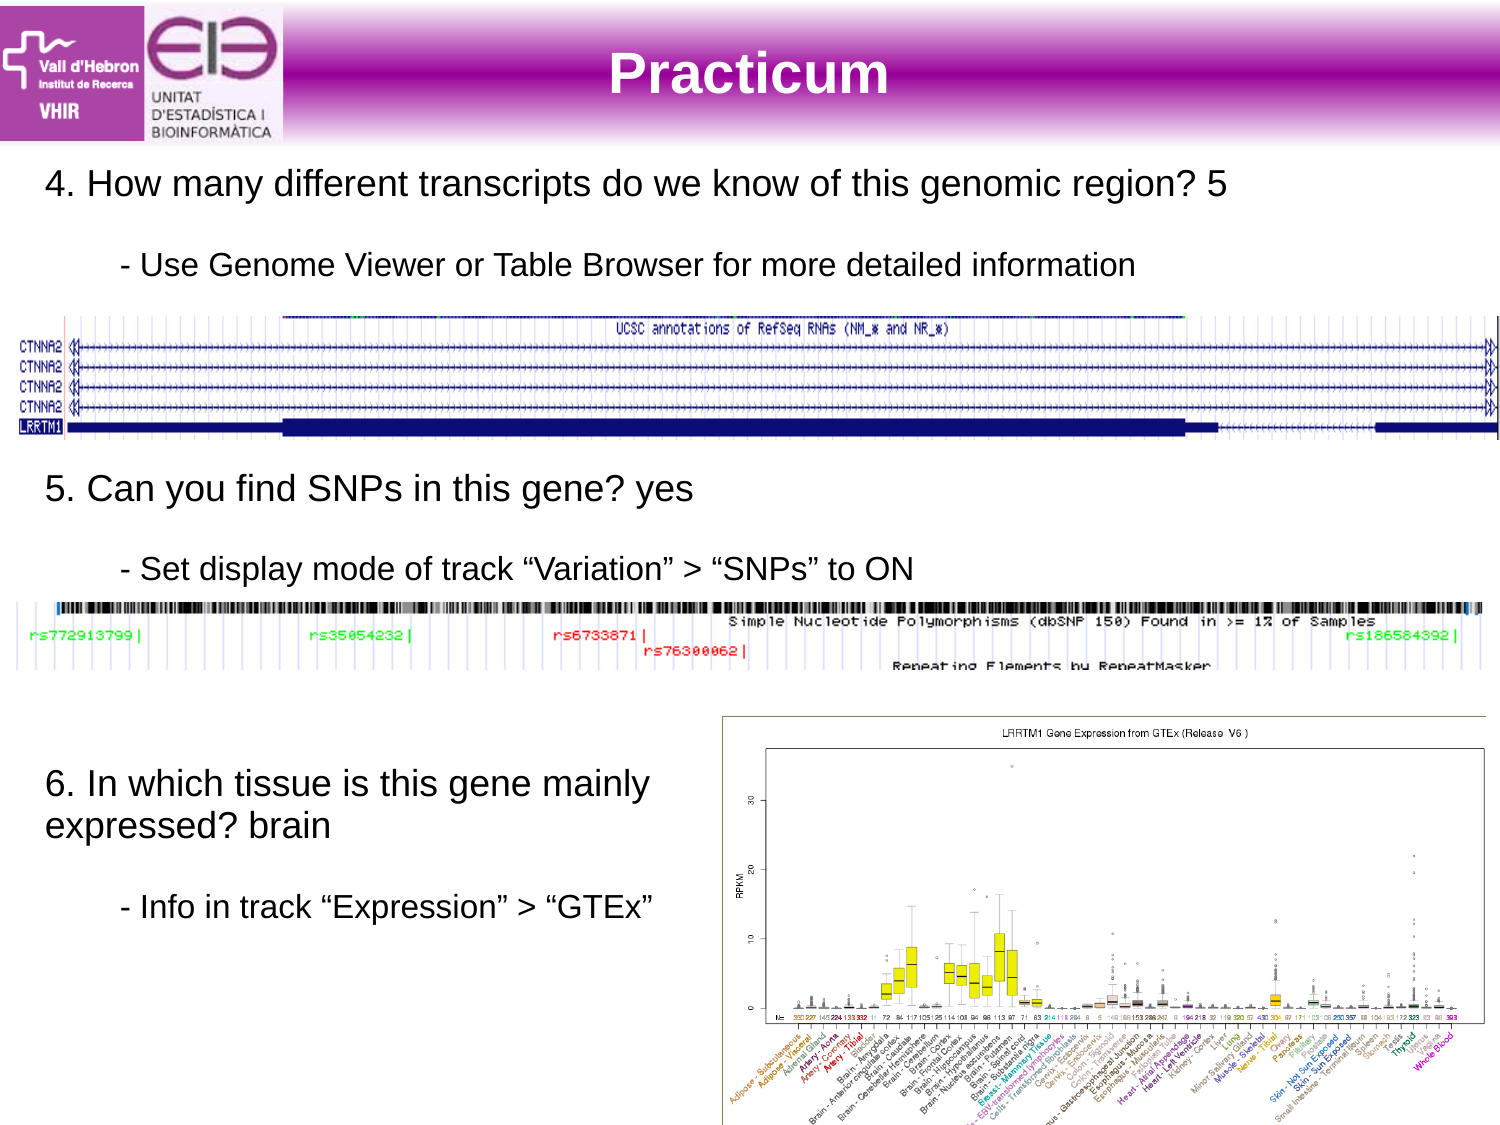

Practicum
4. How many different transcripts do we know of this genomic region? 5
	- Use Genome Viewer or Table Browser for more detailed information
5. Can you find SNPs in this gene? yes
	- Set display mode of track “Variation” > “SNPs” to ON
6. In which tissue is this gene mainly expressed? brain
	- Info in track “Expression” > “GTEx”